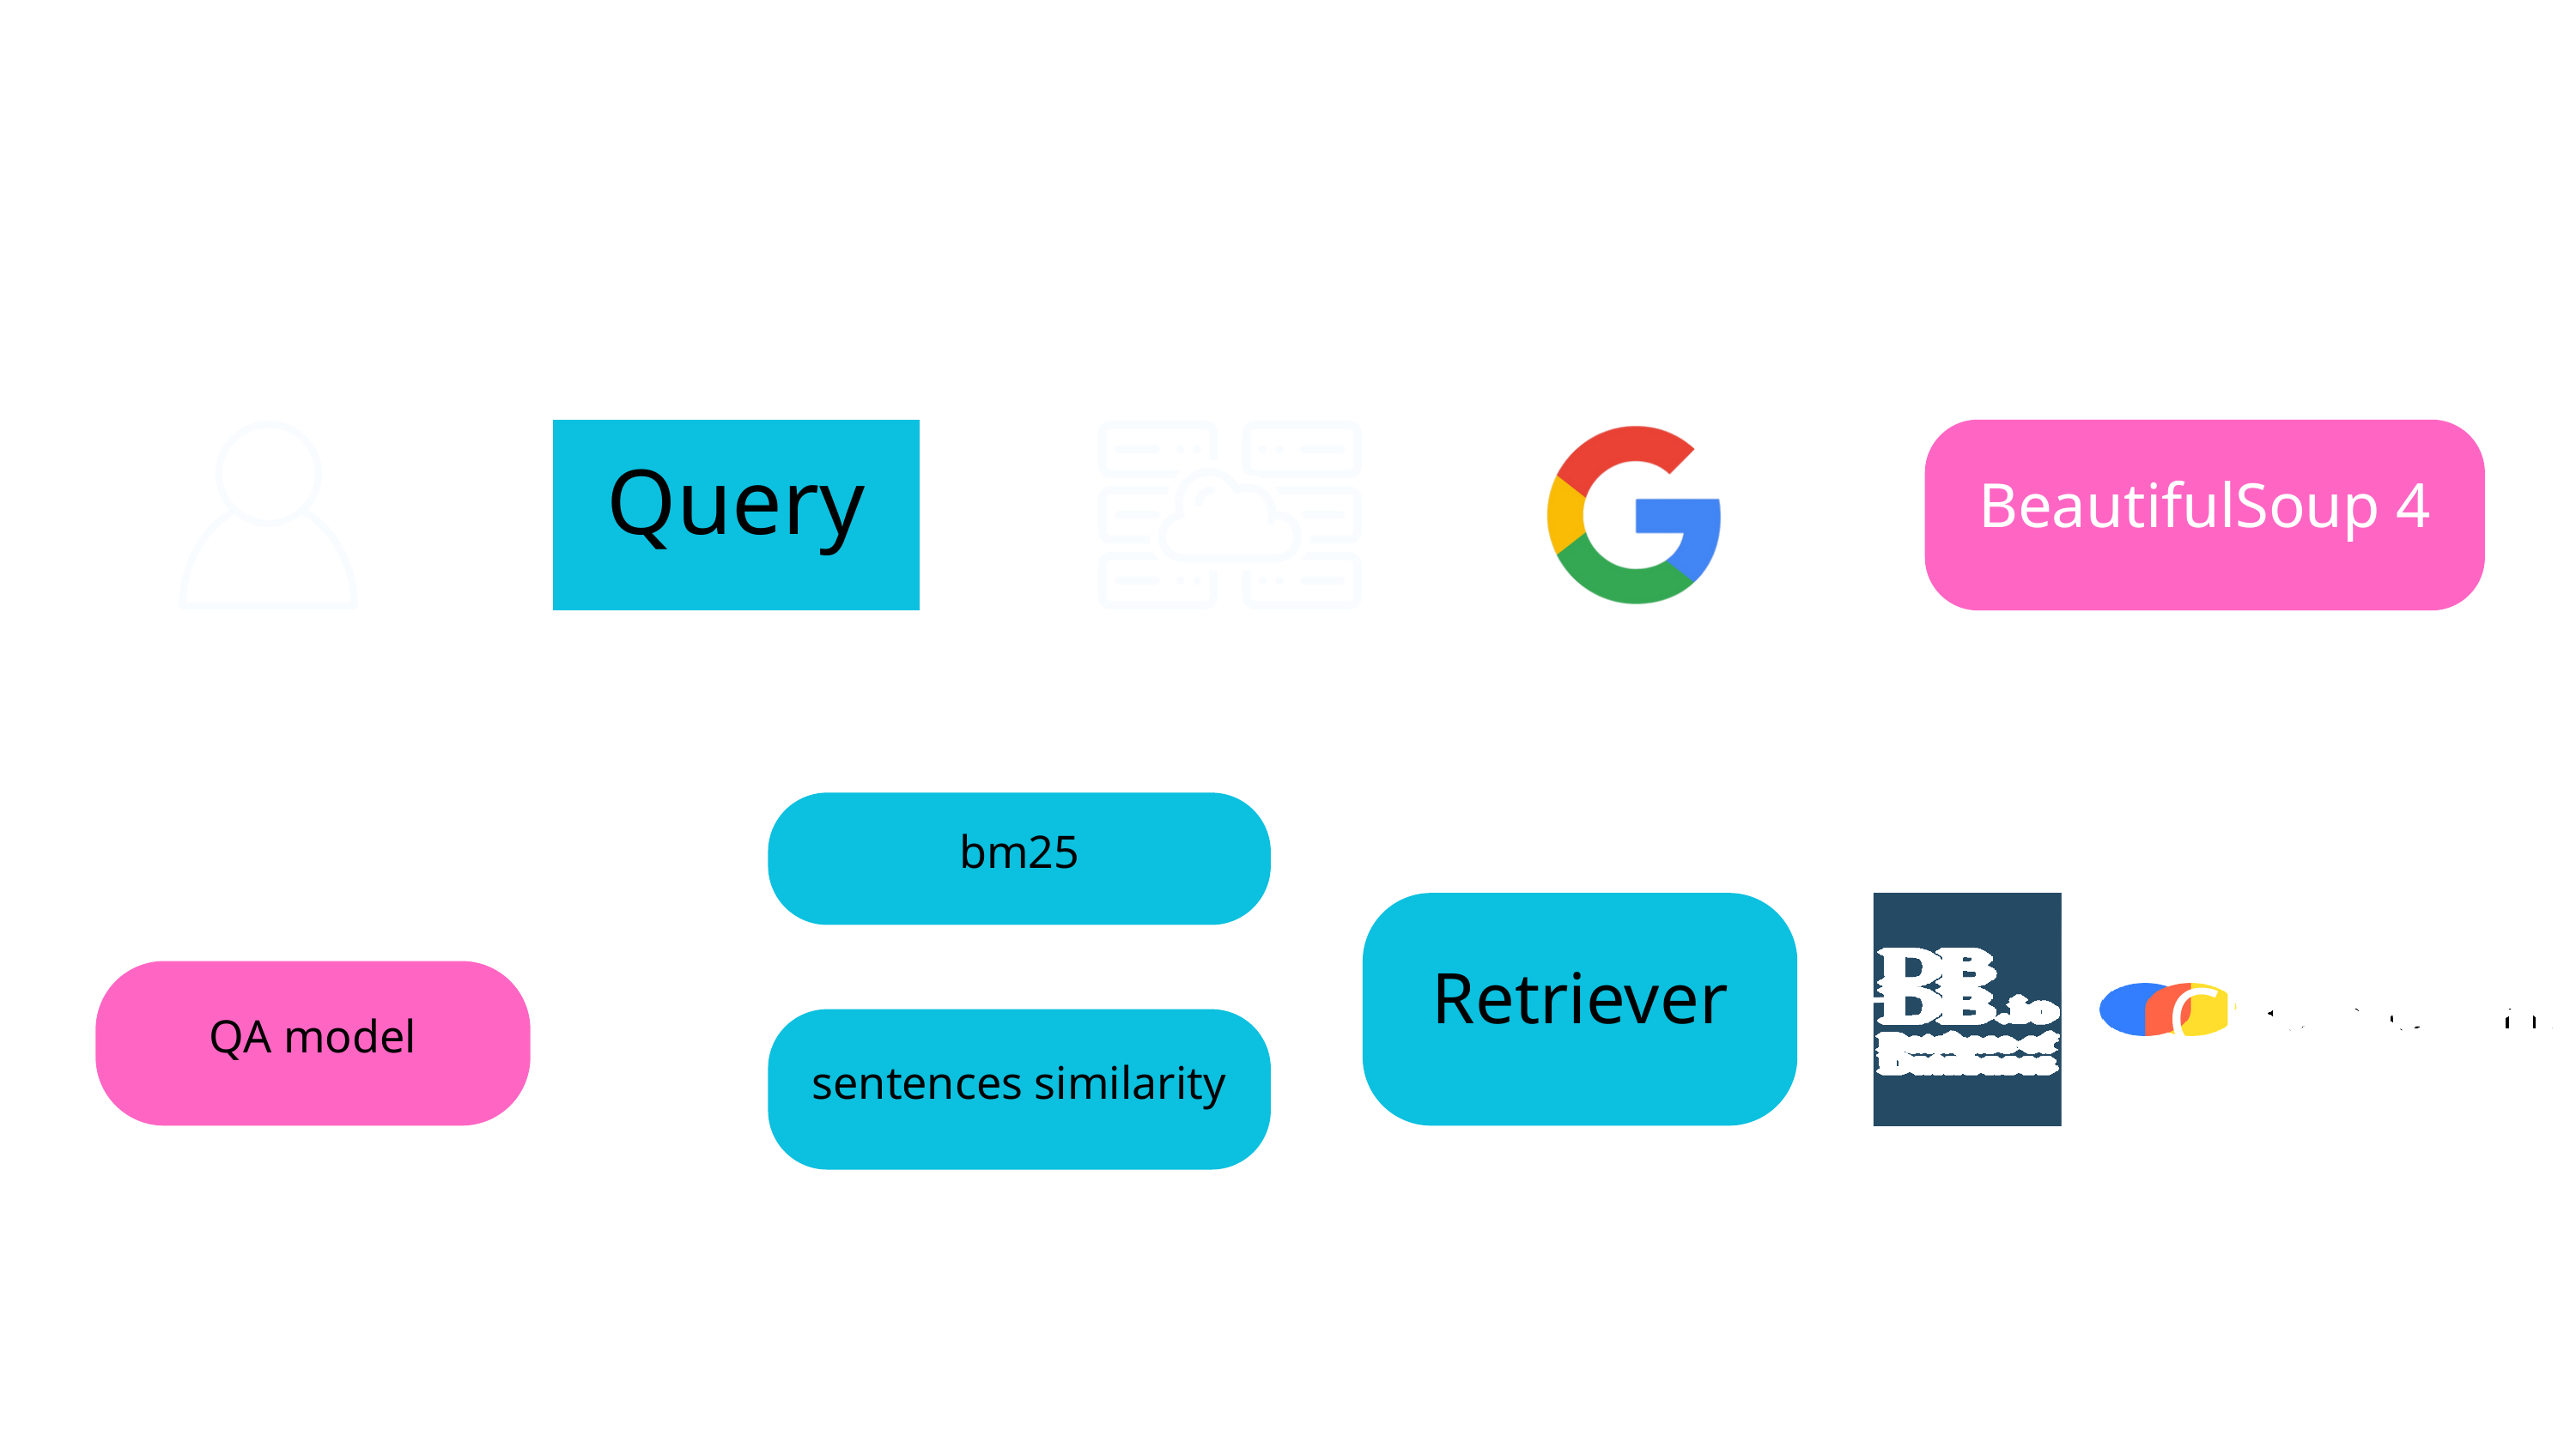

Tìm kiếm bằng Google
Query
BeautifulSoup 4
user
bm25
Retriever
Chroma
QA model
sentences similarity